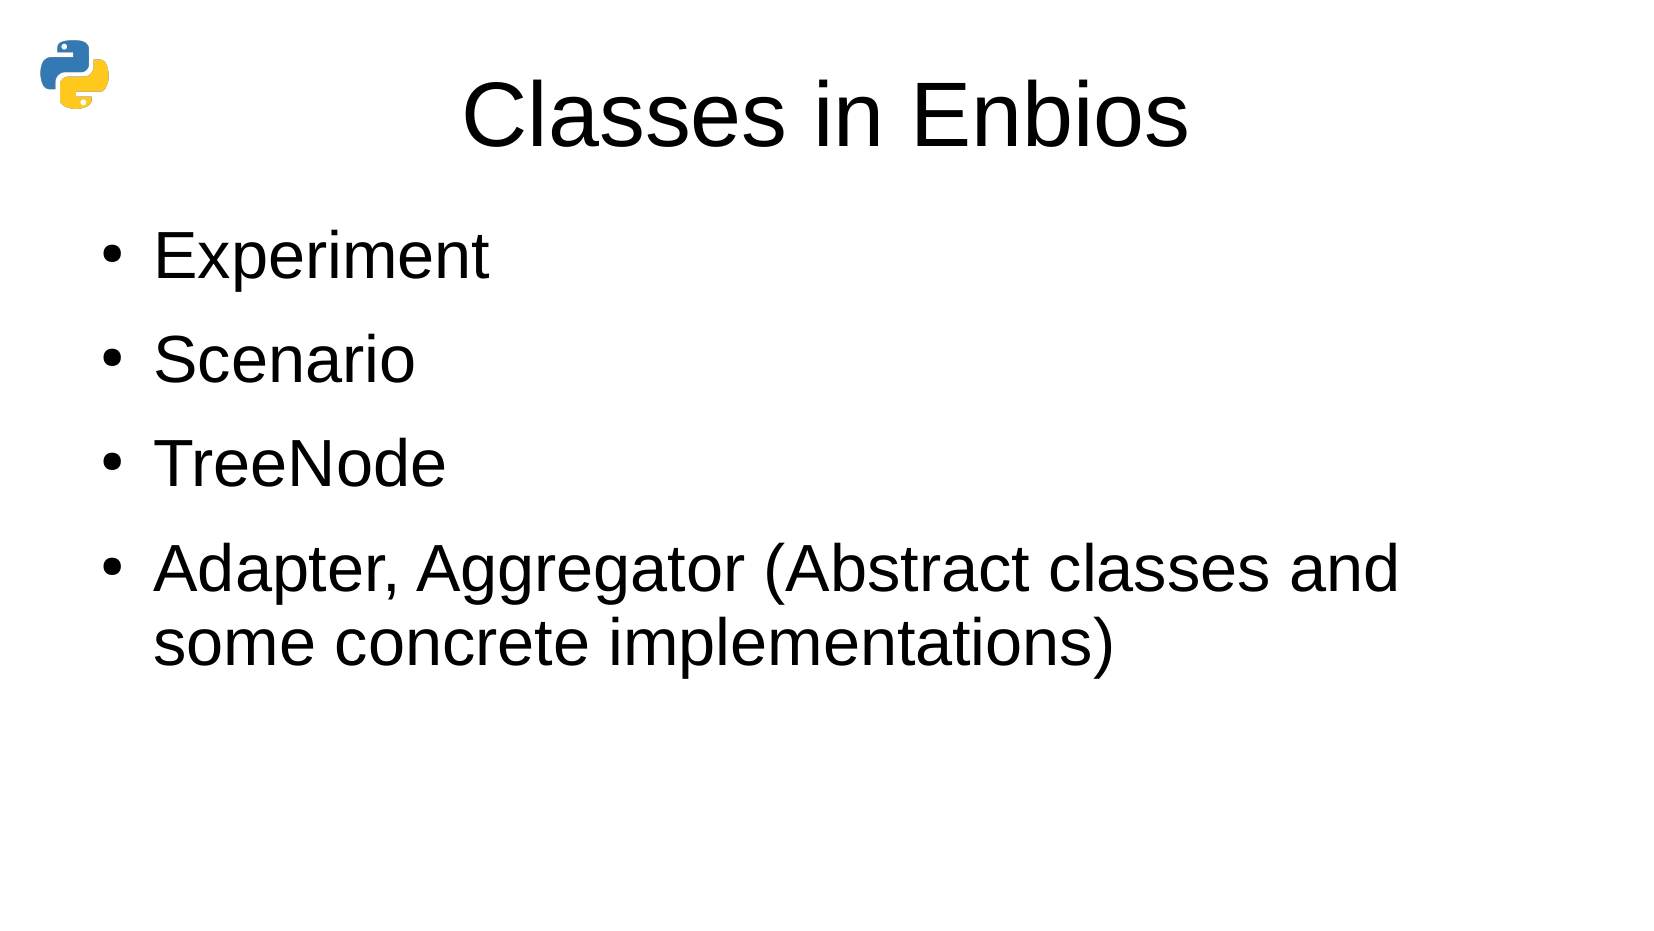

# Classes in Enbios
Experiment
Scenario
TreeNode
Adapter, Aggregator (Abstract classes and some concrete implementations)